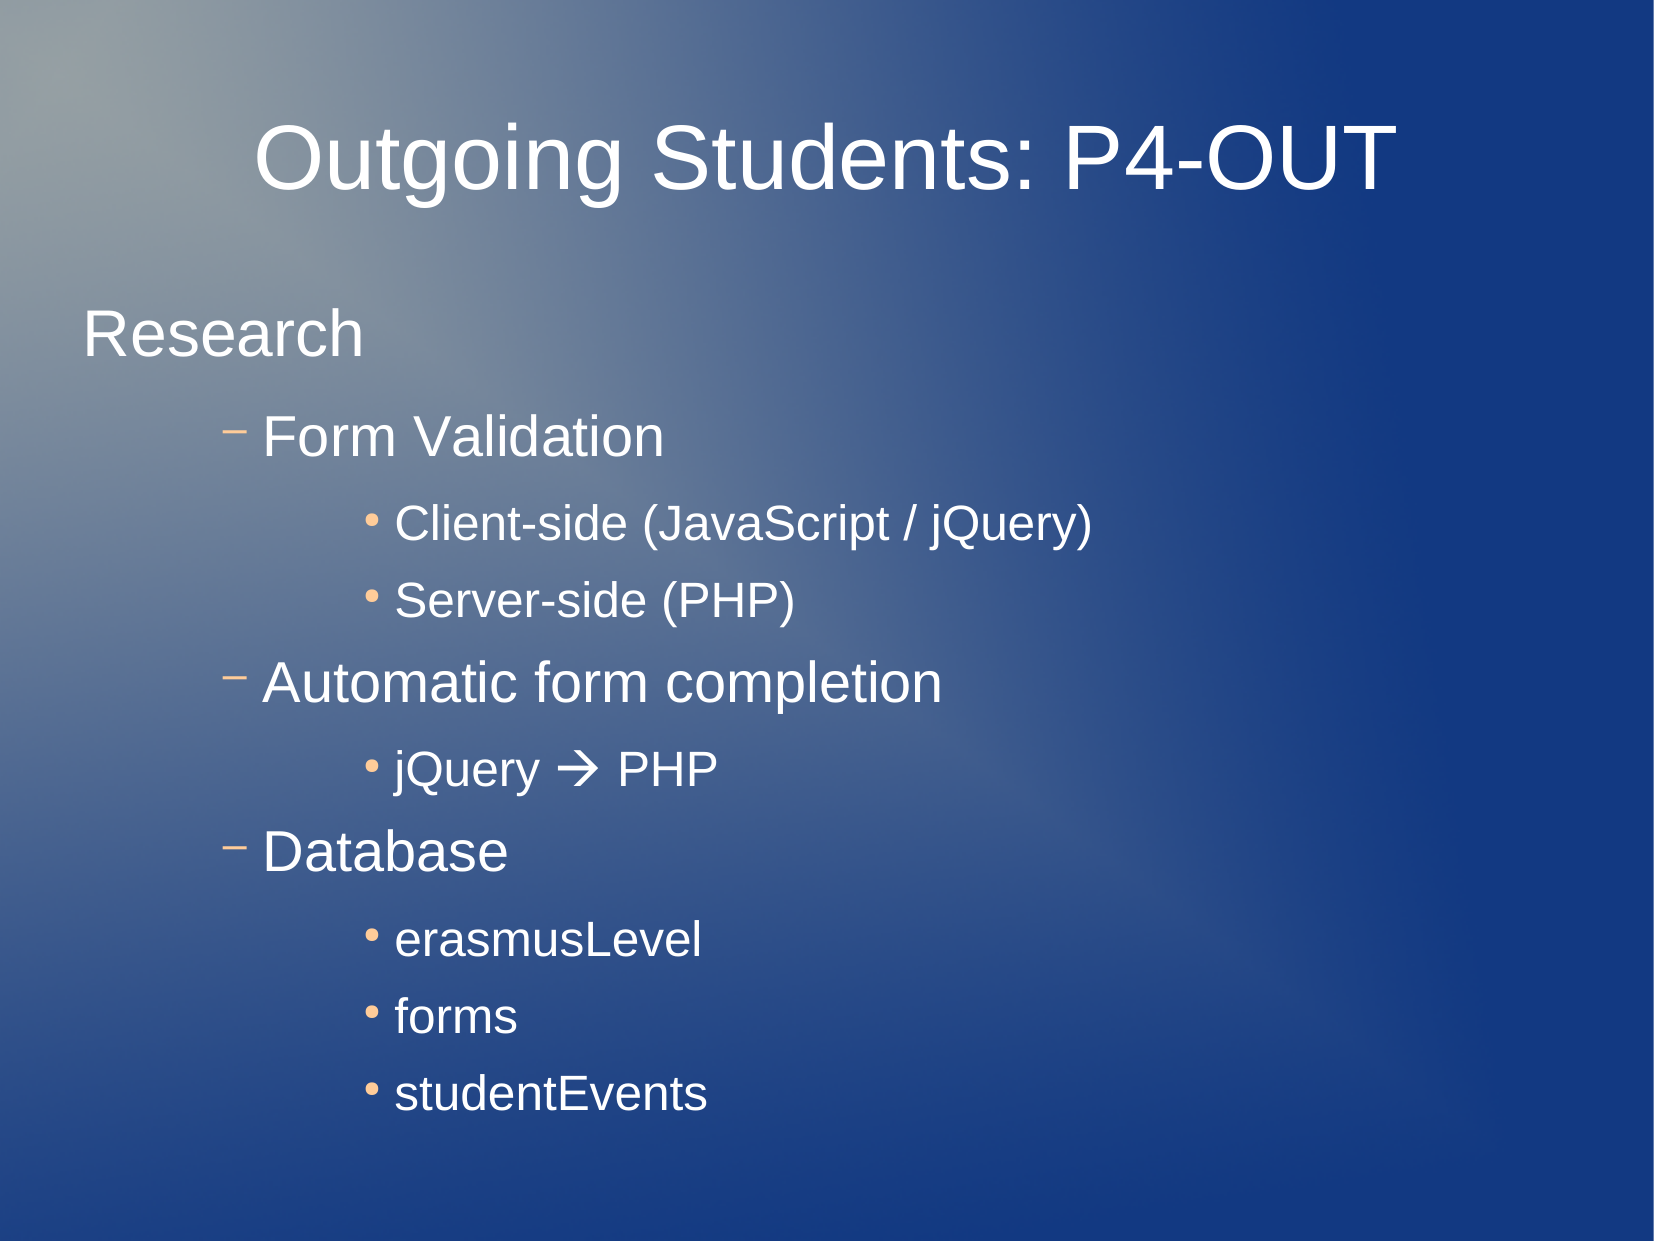

# Outgoing Students: P4-OUT
Research
 Form Validation
 Client-side (JavaScript / jQuery)
 Server-side (PHP)
 Automatic form completion
 jQuery  PHP
 Database
 erasmusLevel
 forms
 studentEvents